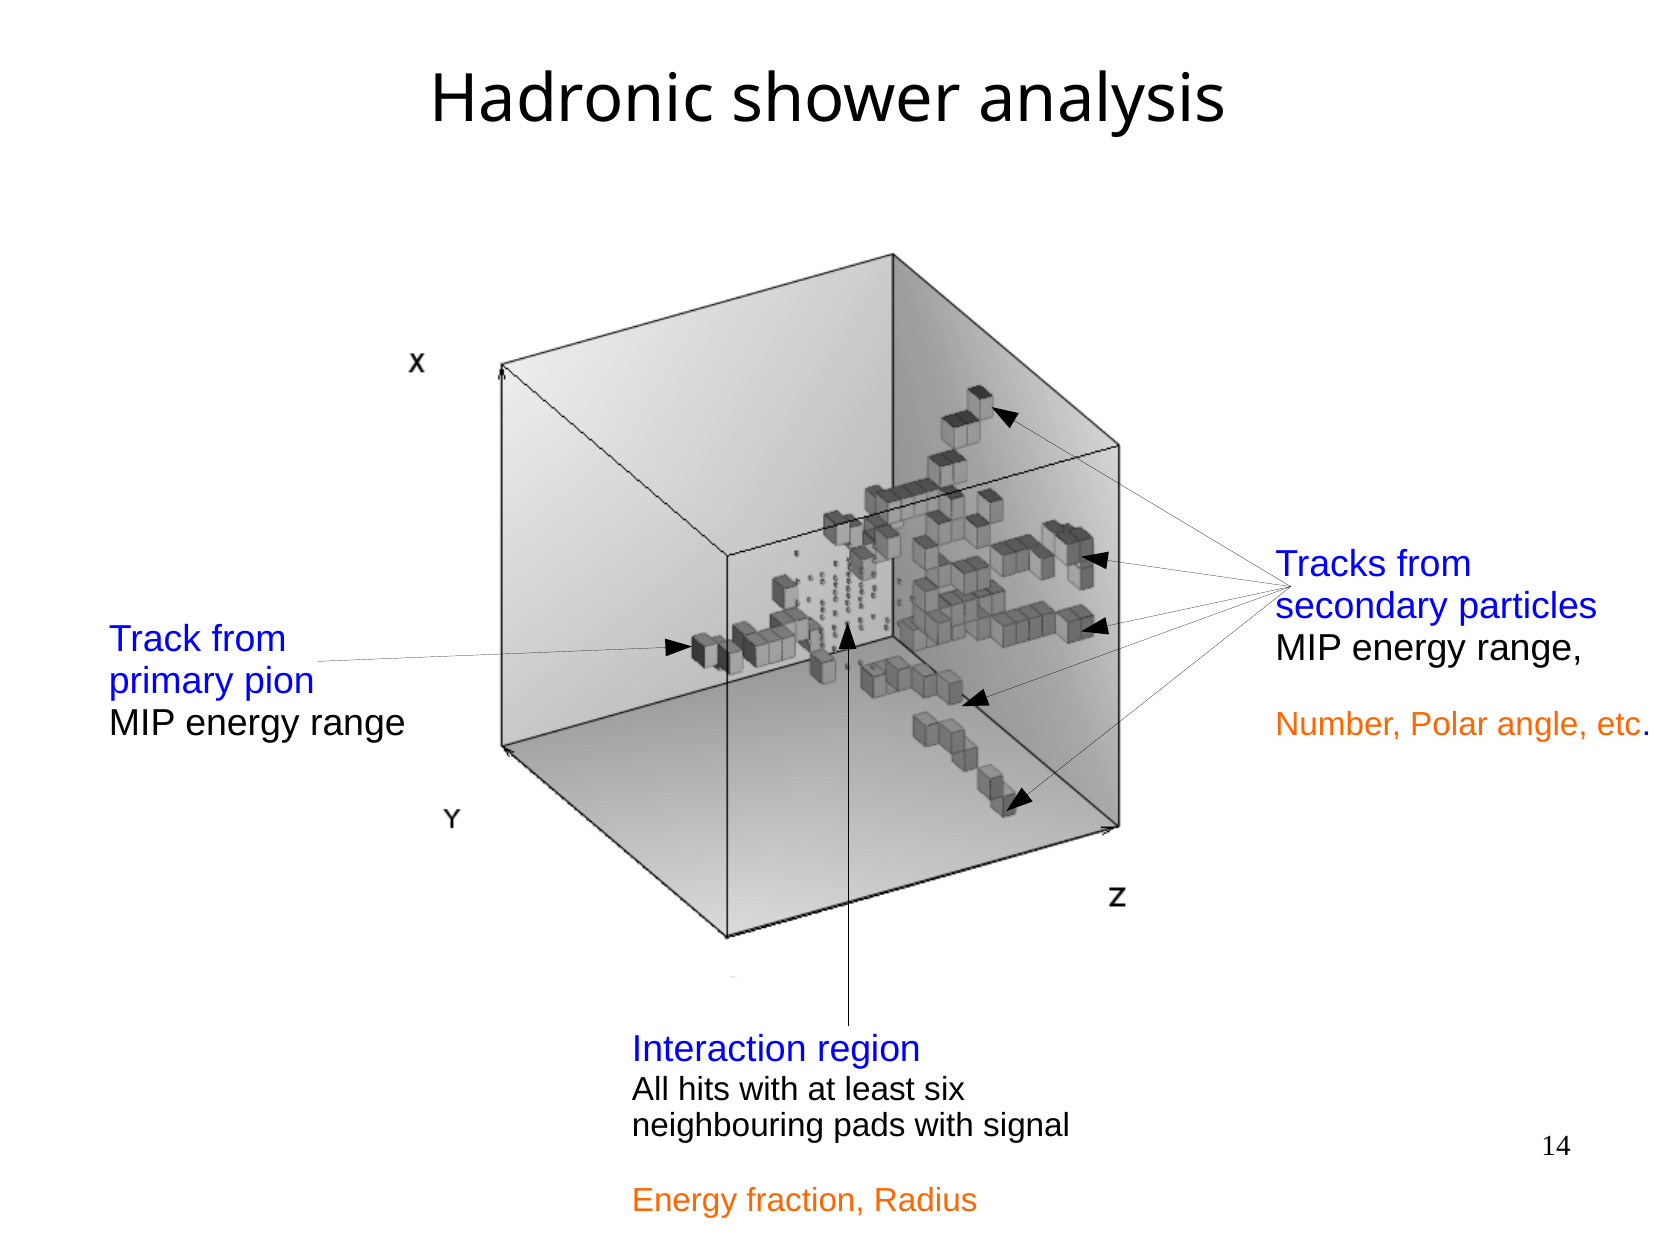

# Hadronic shower analysis
Tracks from
secondary particles
MIP energy range,
Number, Polar angle, etc.
Track from
primary pion
MIP energy range
Interaction region
All hits with at least six
neighbouring pads with signal
Energy fraction, Radius
14